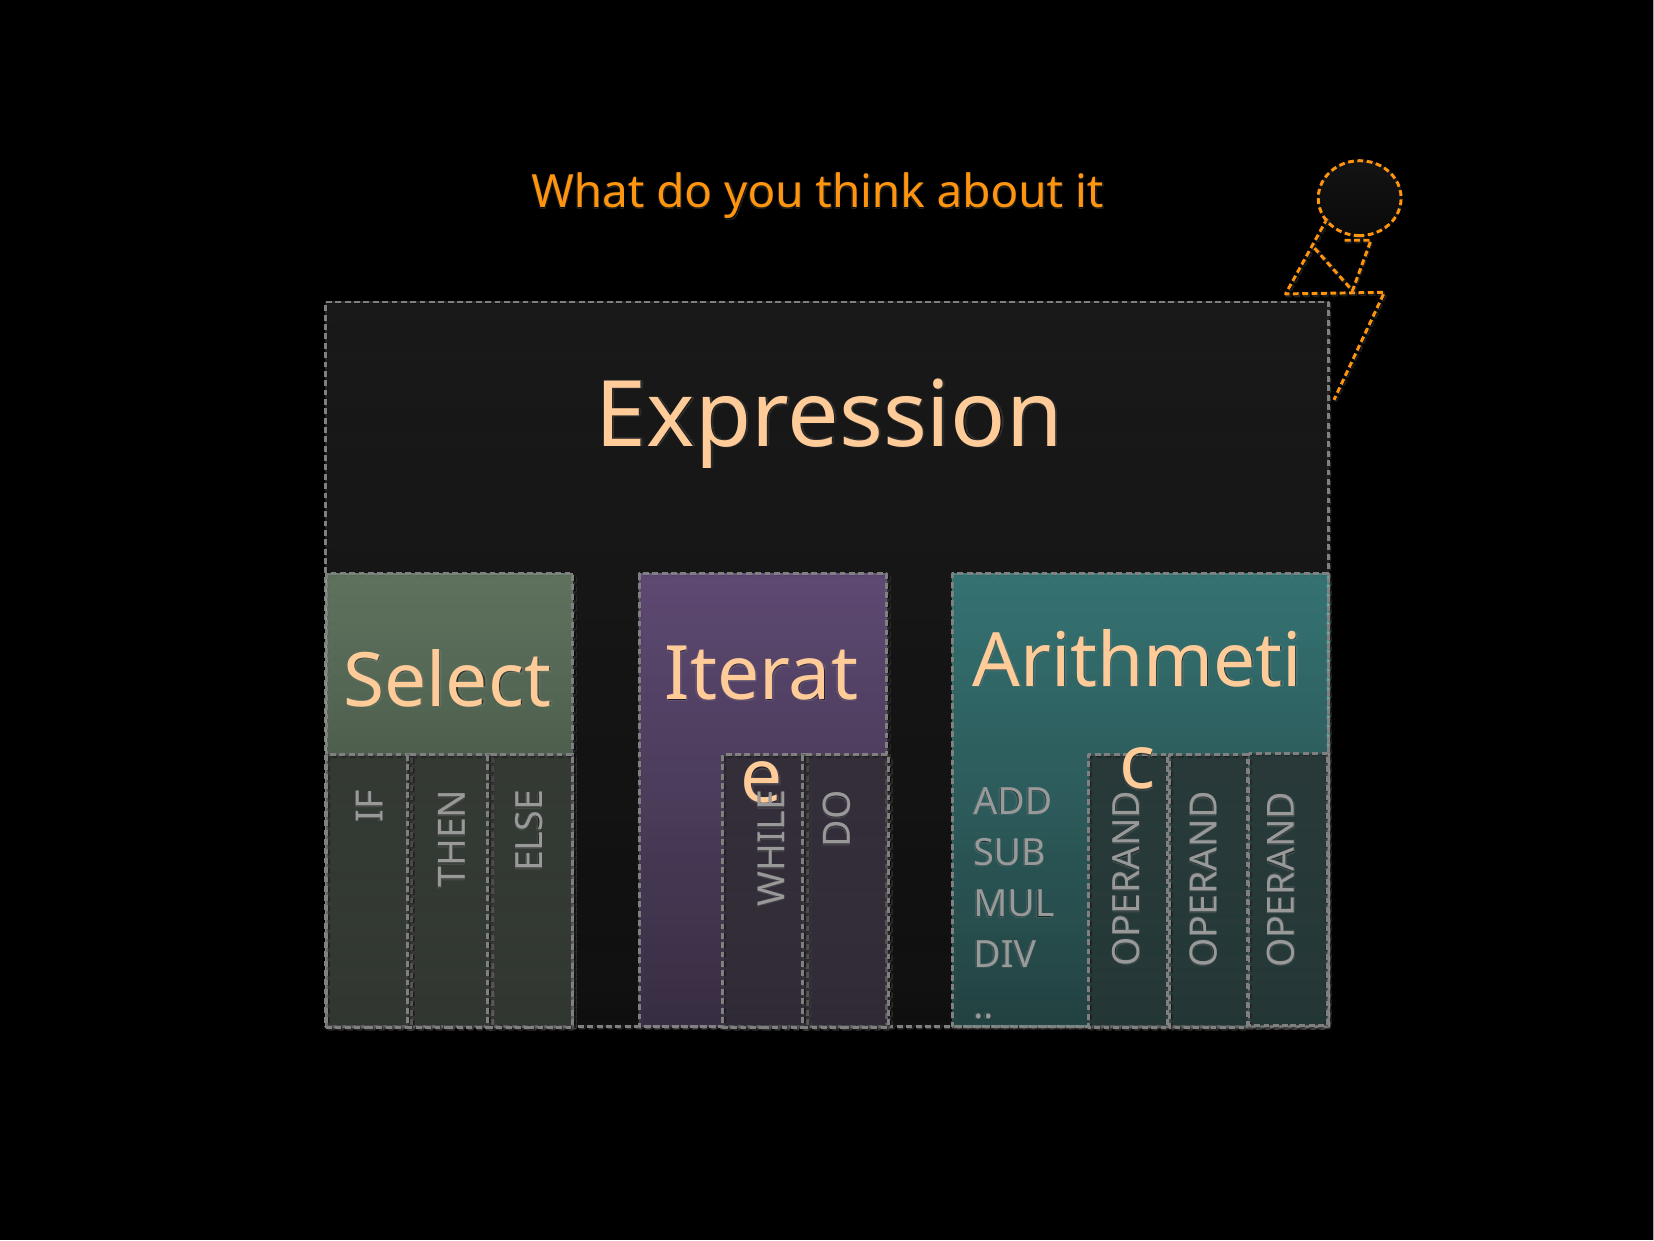

What do you think about it
Expression
Arithmetic
Iterate
Select
ADD
SUB
MUL
DIV
..
THEN
IF
ELSE
WHILE
DO
OPERAND
OPERAND
OPERAND